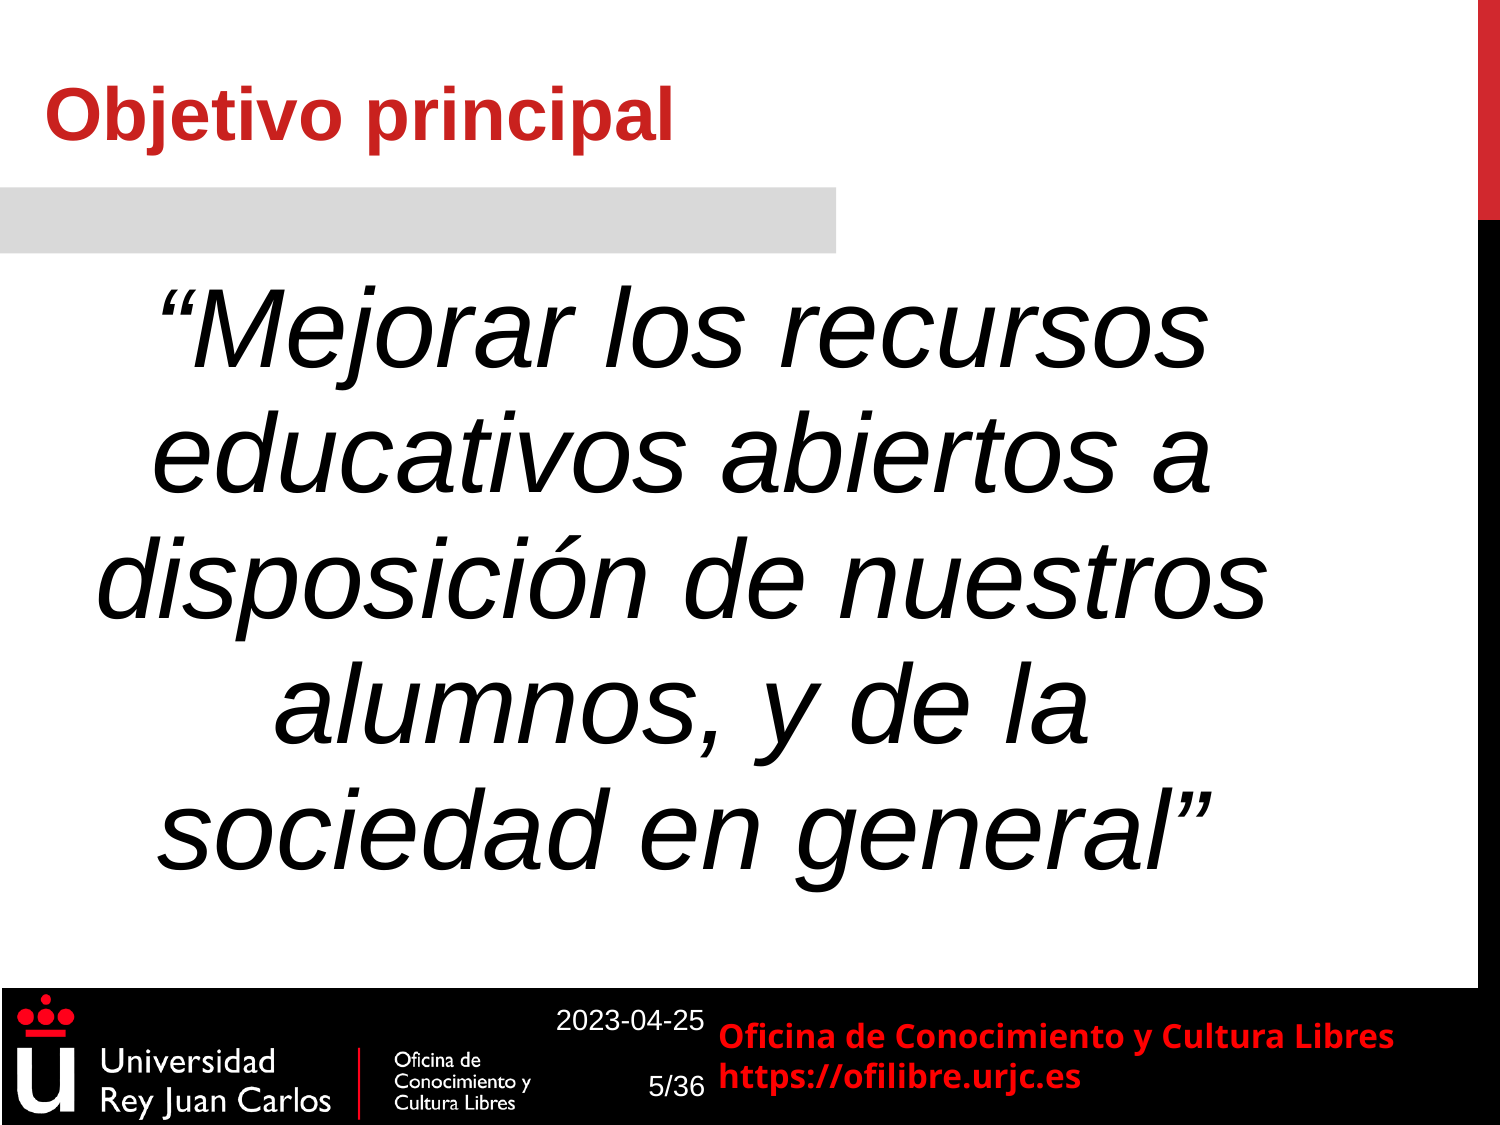

#
Objetivo principal
“Mejorar los recursos educativos abiertos a disposición de nuestros alumnos, y de la sociedad en general”